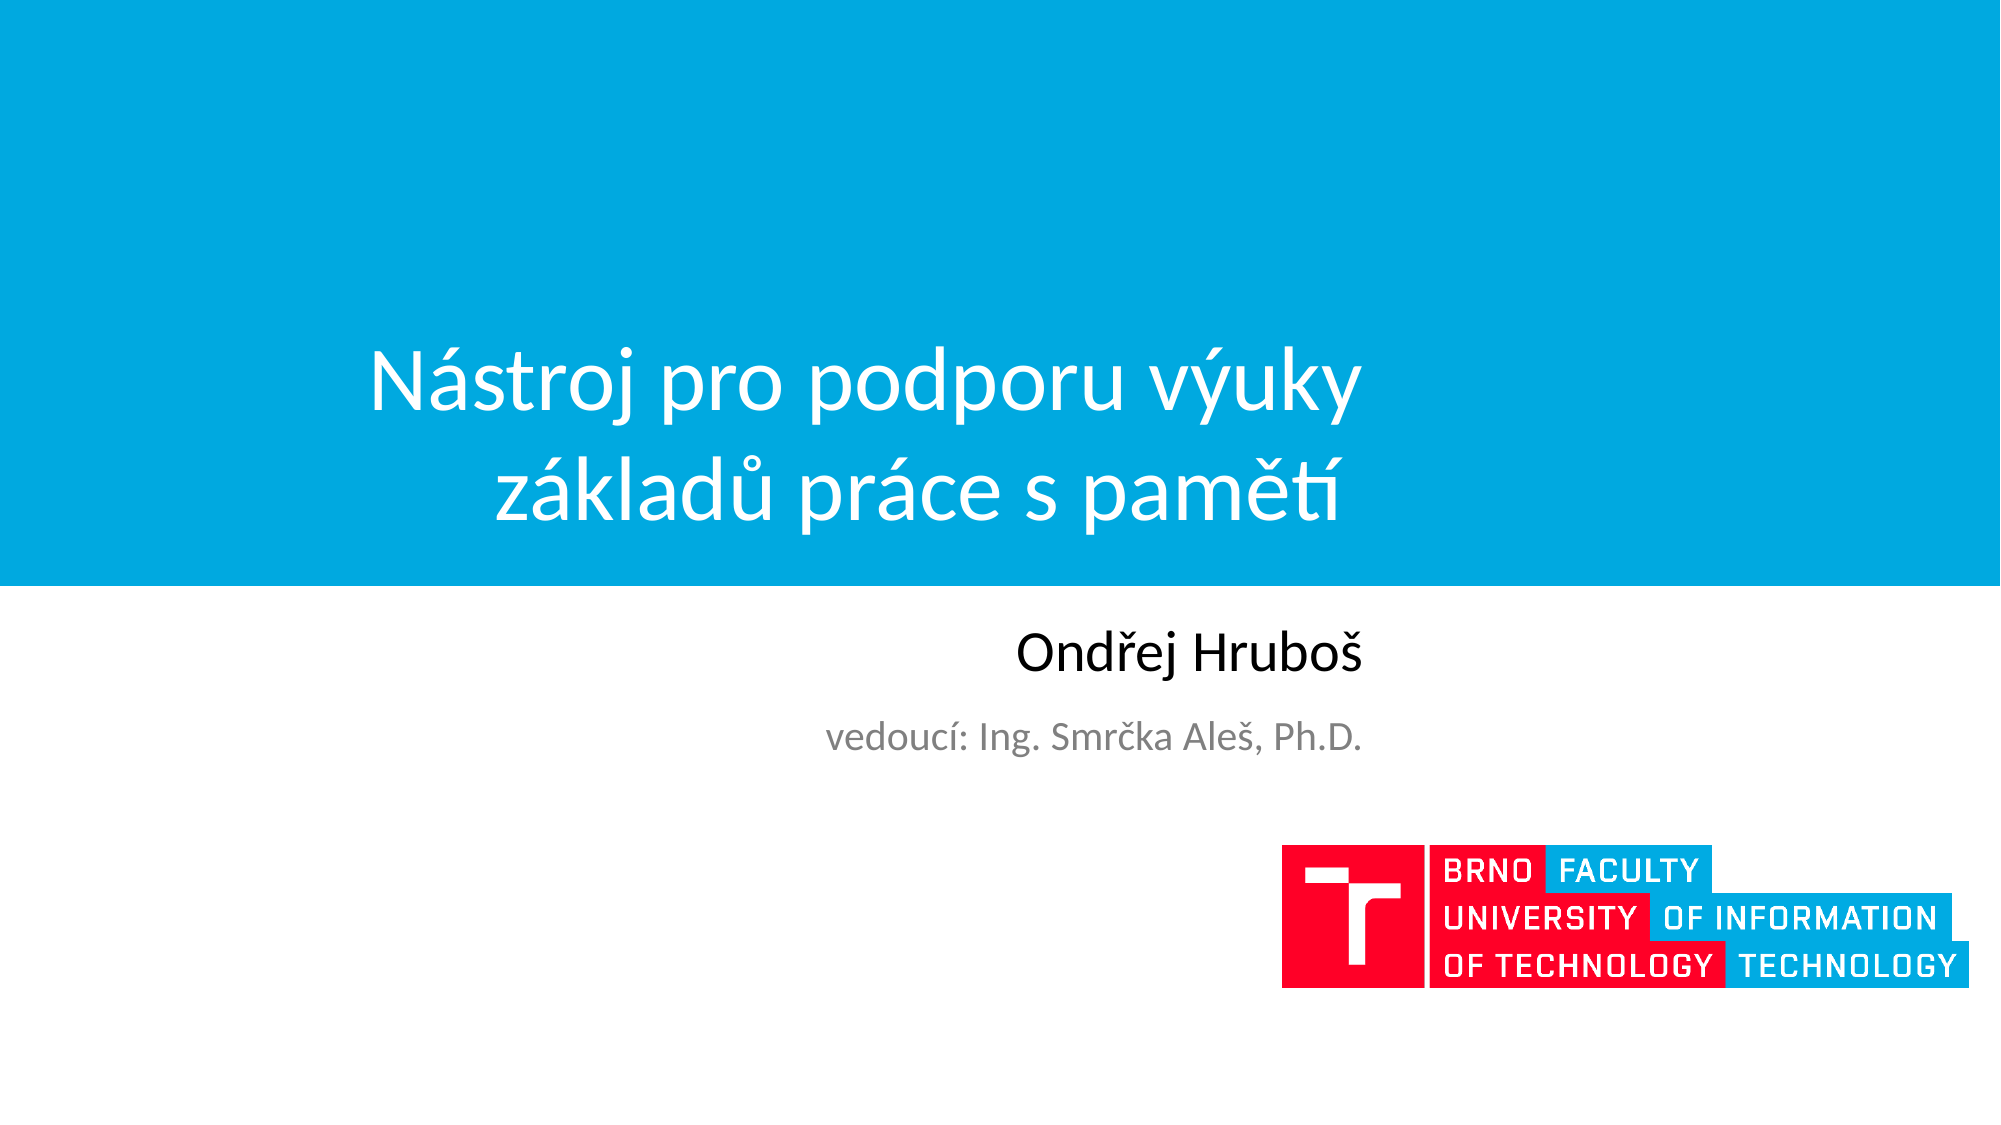

# Nástroj pro podporu výuky základů práce s pamětí
Ondřej Hruboš
vedoucí: Ing. Smrčka Aleš, Ph.D.